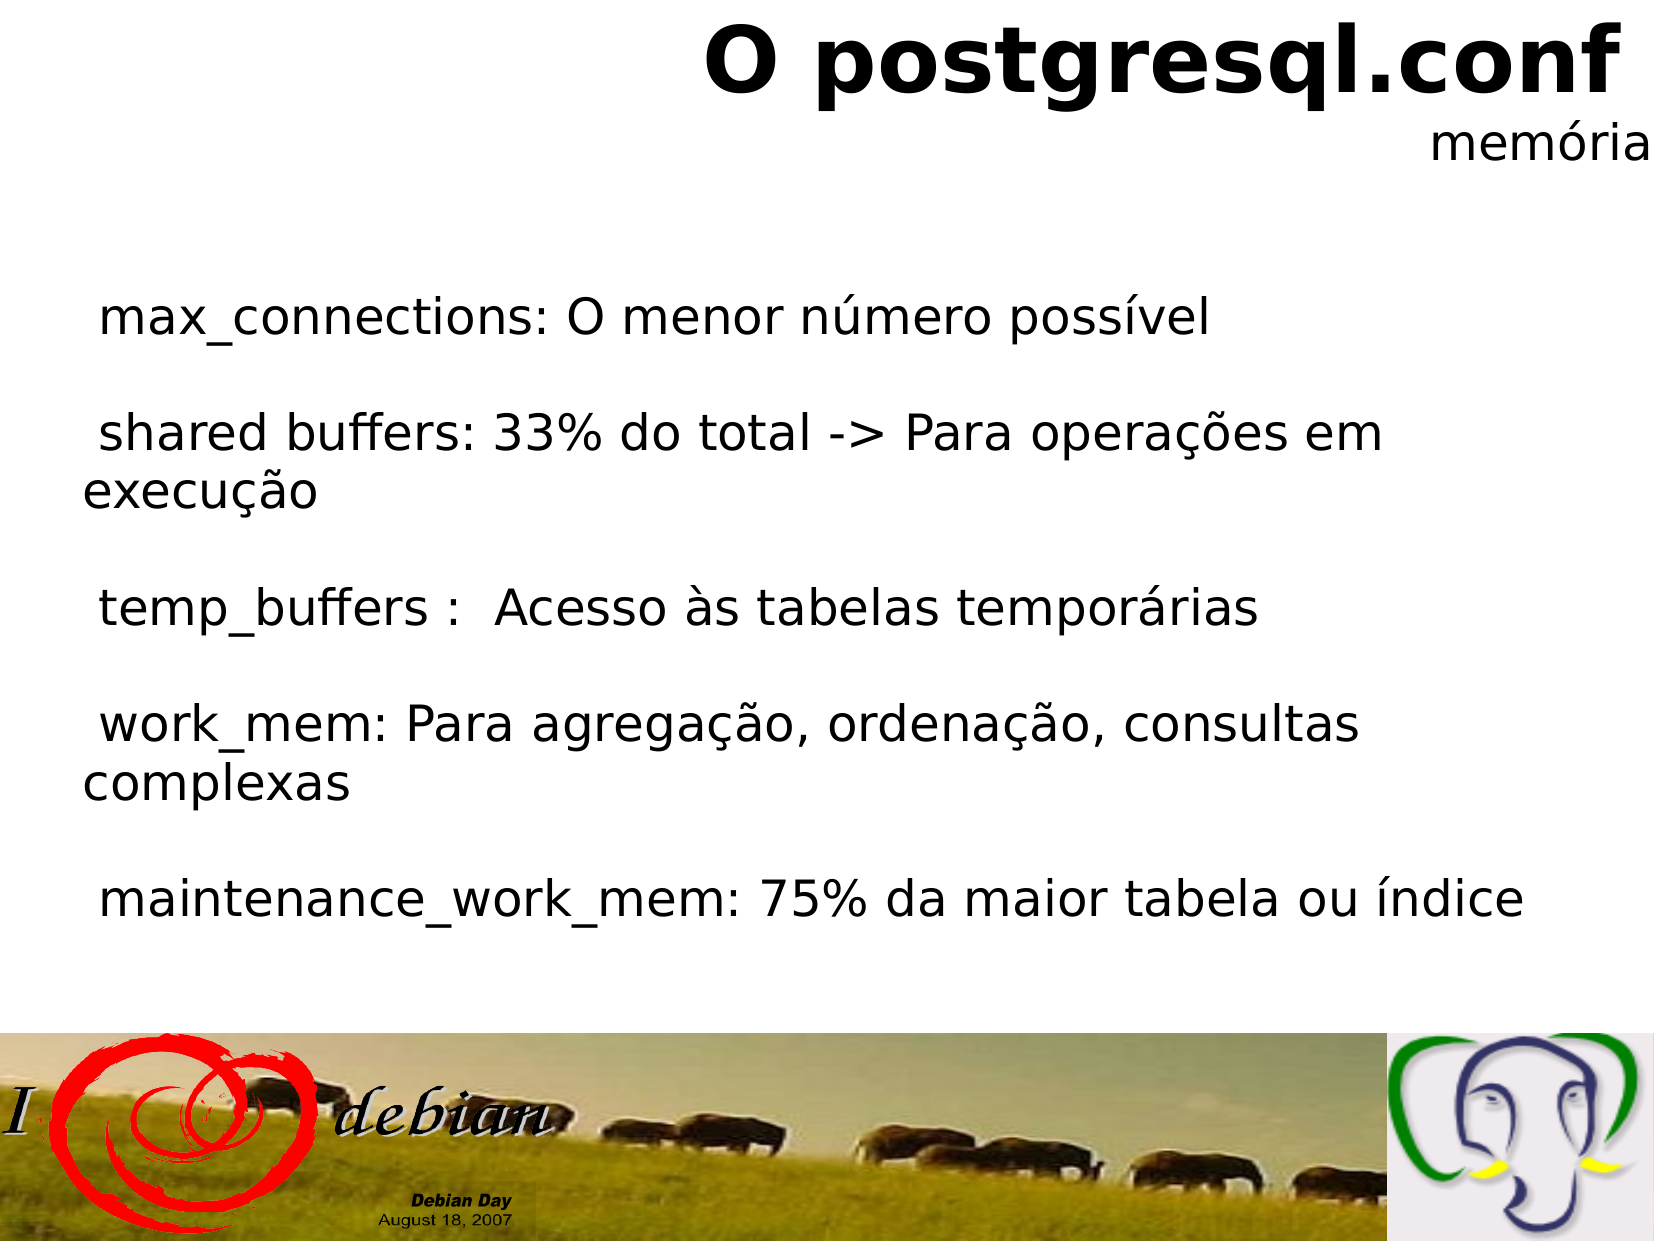

O postgresql.conf
memória
# max_connections: O menor número possível
 shared buffers: 33% do total -> Para operações em execução
 temp_buffers : Acesso às tabelas temporárias
 work_mem: Para agregação, ordenação, consultas complexas
 maintenance_work_mem: 75% da maior tabela ou índice